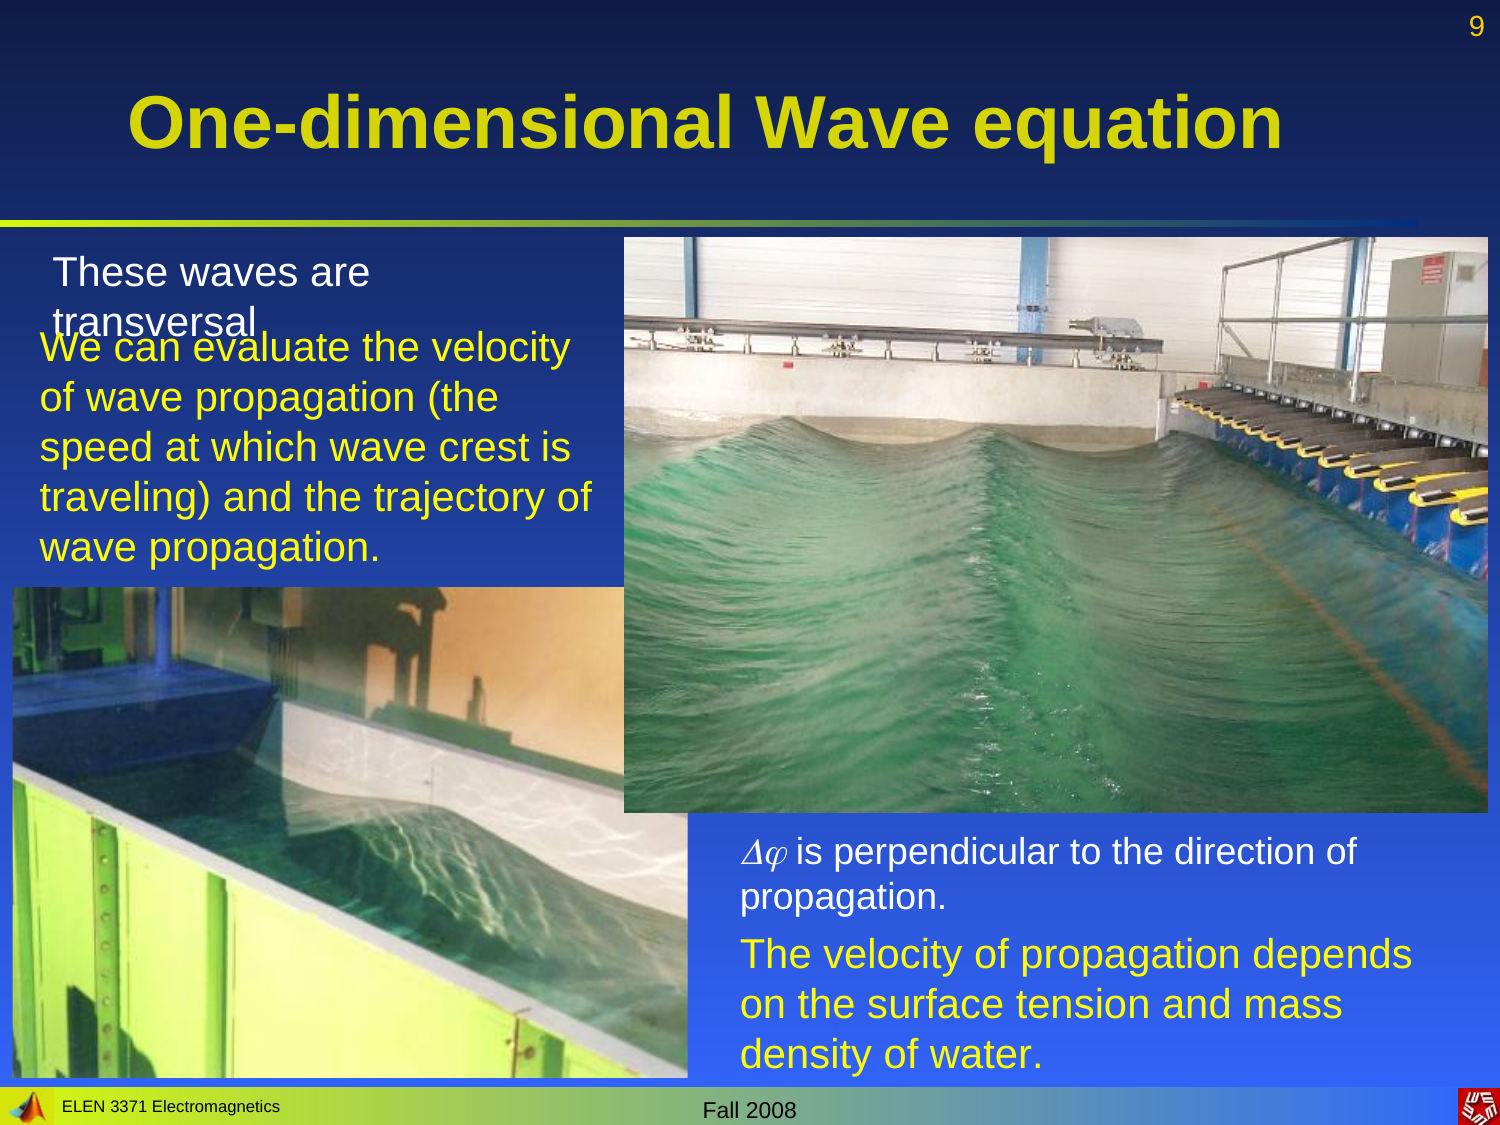

# One-dimensional Wave equation
These waves are transversal
We can evaluate the velocity of wave propagation (the speed at which wave crest is traveling) and the trajectory of wave propagation.
 is perpendicular to the direction of propagation.
The velocity of propagation depends on the surface tension and mass density of water.